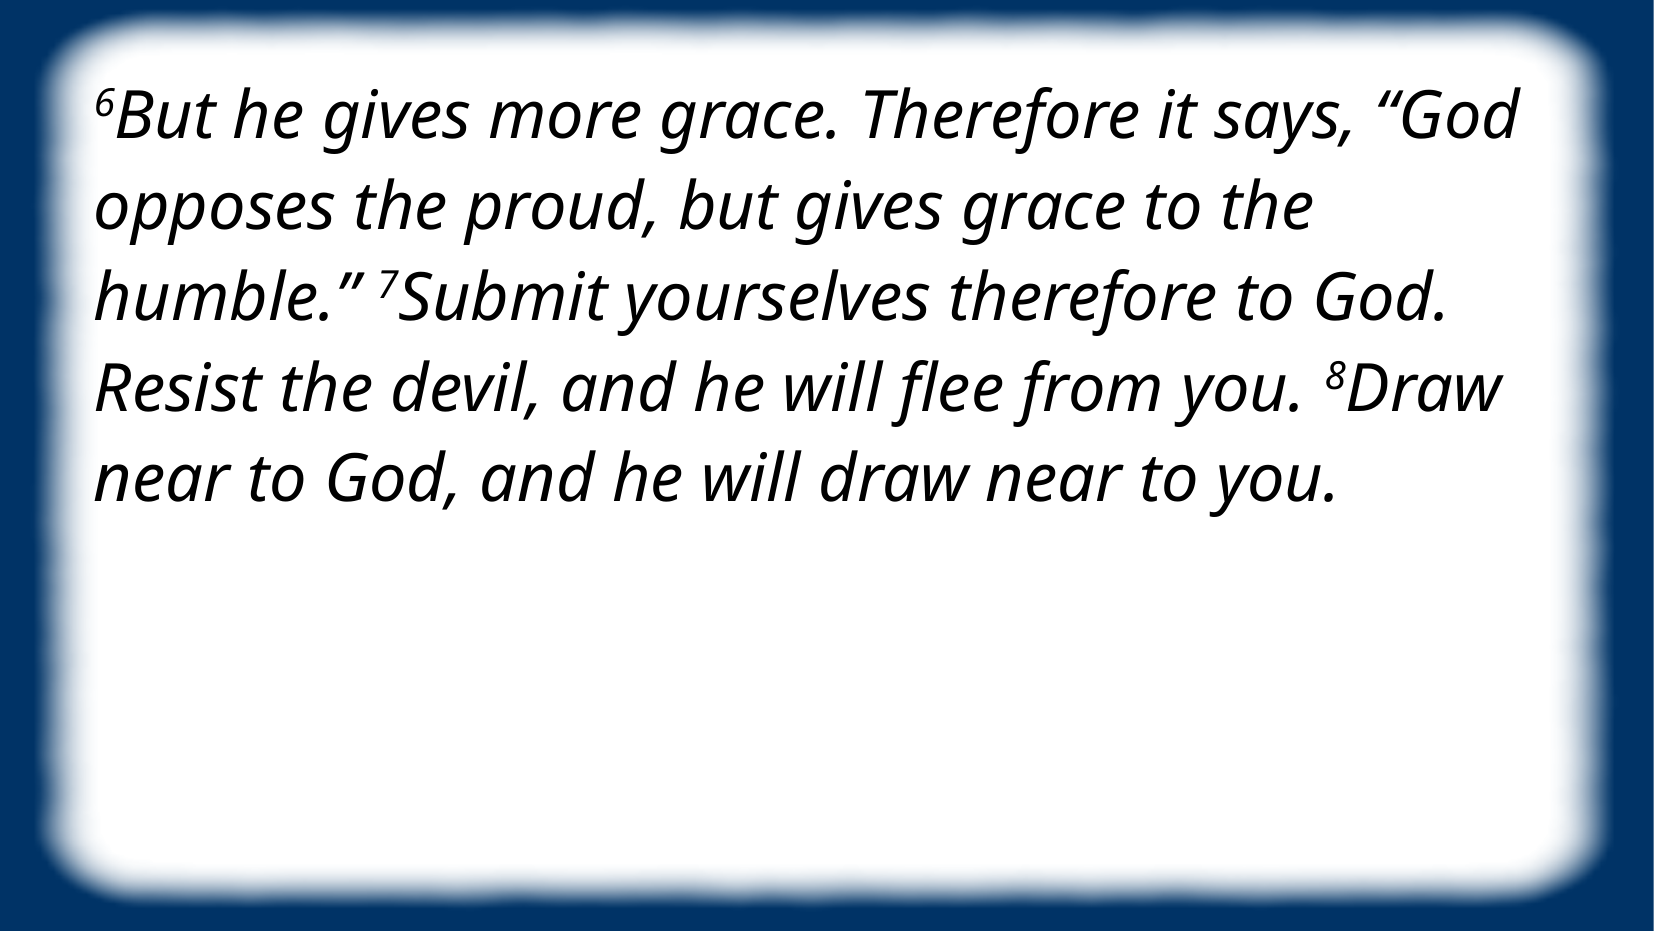

6But he gives more grace. Therefore it says, “God opposes the proud, but gives grace to the humble.” 7Submit yourselves therefore to God. Resist the devil, and he will flee from you. 8Draw near to God, and he will draw near to you.